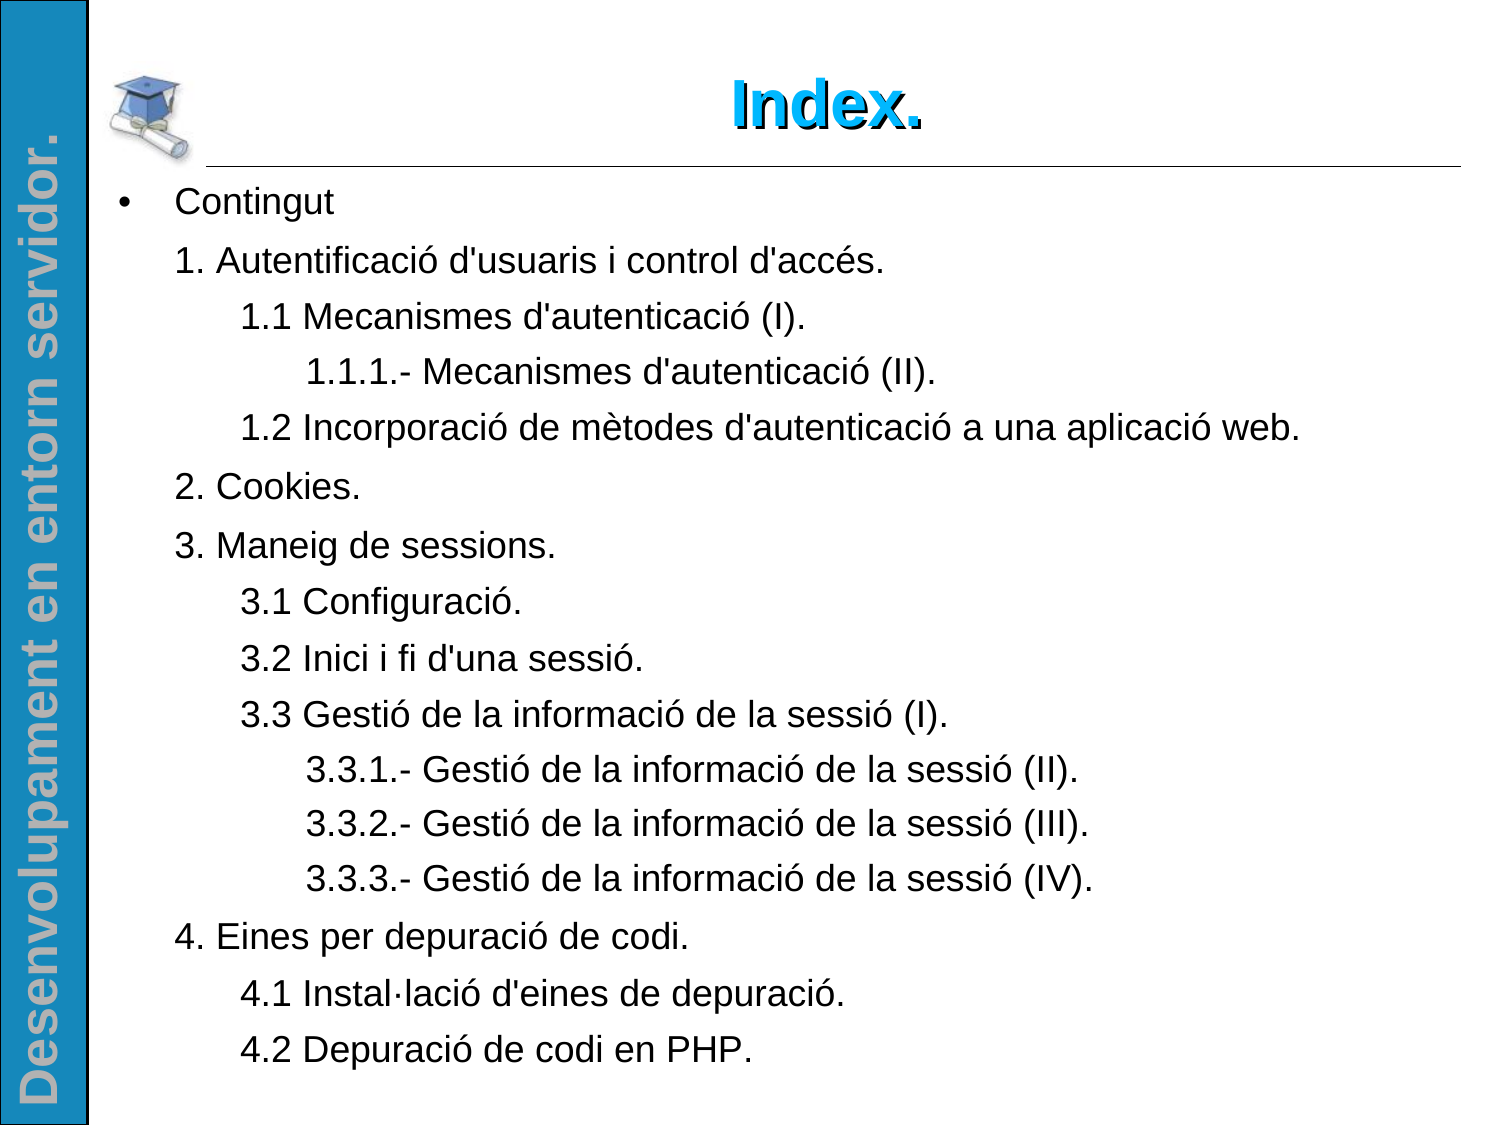

# Index.
Contingut
1. Autentificació d'usuaris i control d'accés.
1.1 Mecanismes d'autenticació (I).
1.1.1.- Mecanismes d'autenticació (II).
1.2 Incorporació de mètodes d'autenticació a una aplicació web.
2. Cookies.
3. Maneig de sessions.
3.1 Configuració.
3.2 Inici i fi d'una sessió.
3.3 Gestió de la informació de la sessió (I).
3.3.1.- Gestió de la informació de la sessió (II).
3.3.2.- Gestió de la informació de la sessió (III).
3.3.3.- Gestió de la informació de la sessió (IV).
4. Eines per depuració de codi.
4.1 Instal·lació d'eines de depuració.
4.2 Depuració de codi en PHP.